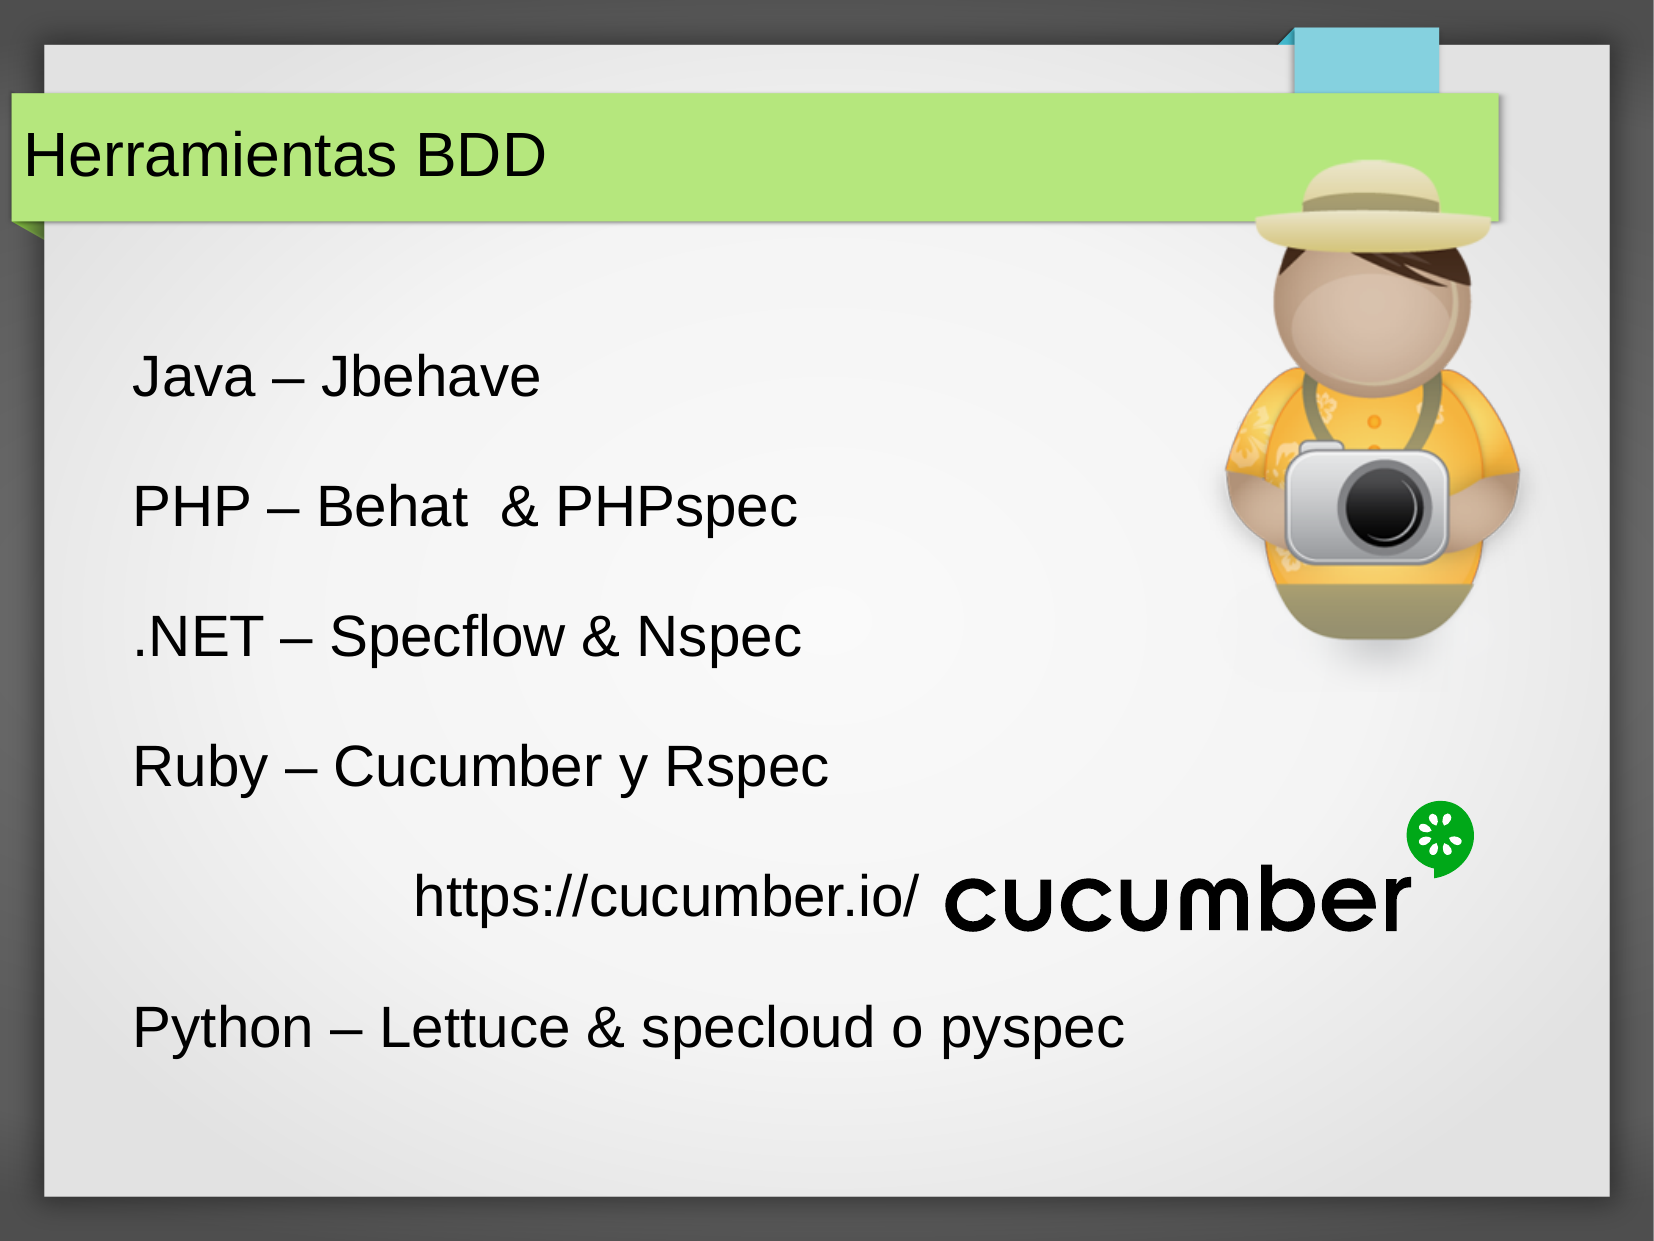

# Herramientas BDD
Java – Jbehave
PHP – Behat & PHPspec
.NET – Specflow & Nspec
Ruby – Cucumber y Rspec
https://cucumber.io/
Python – Lettuce & specloud o pyspec